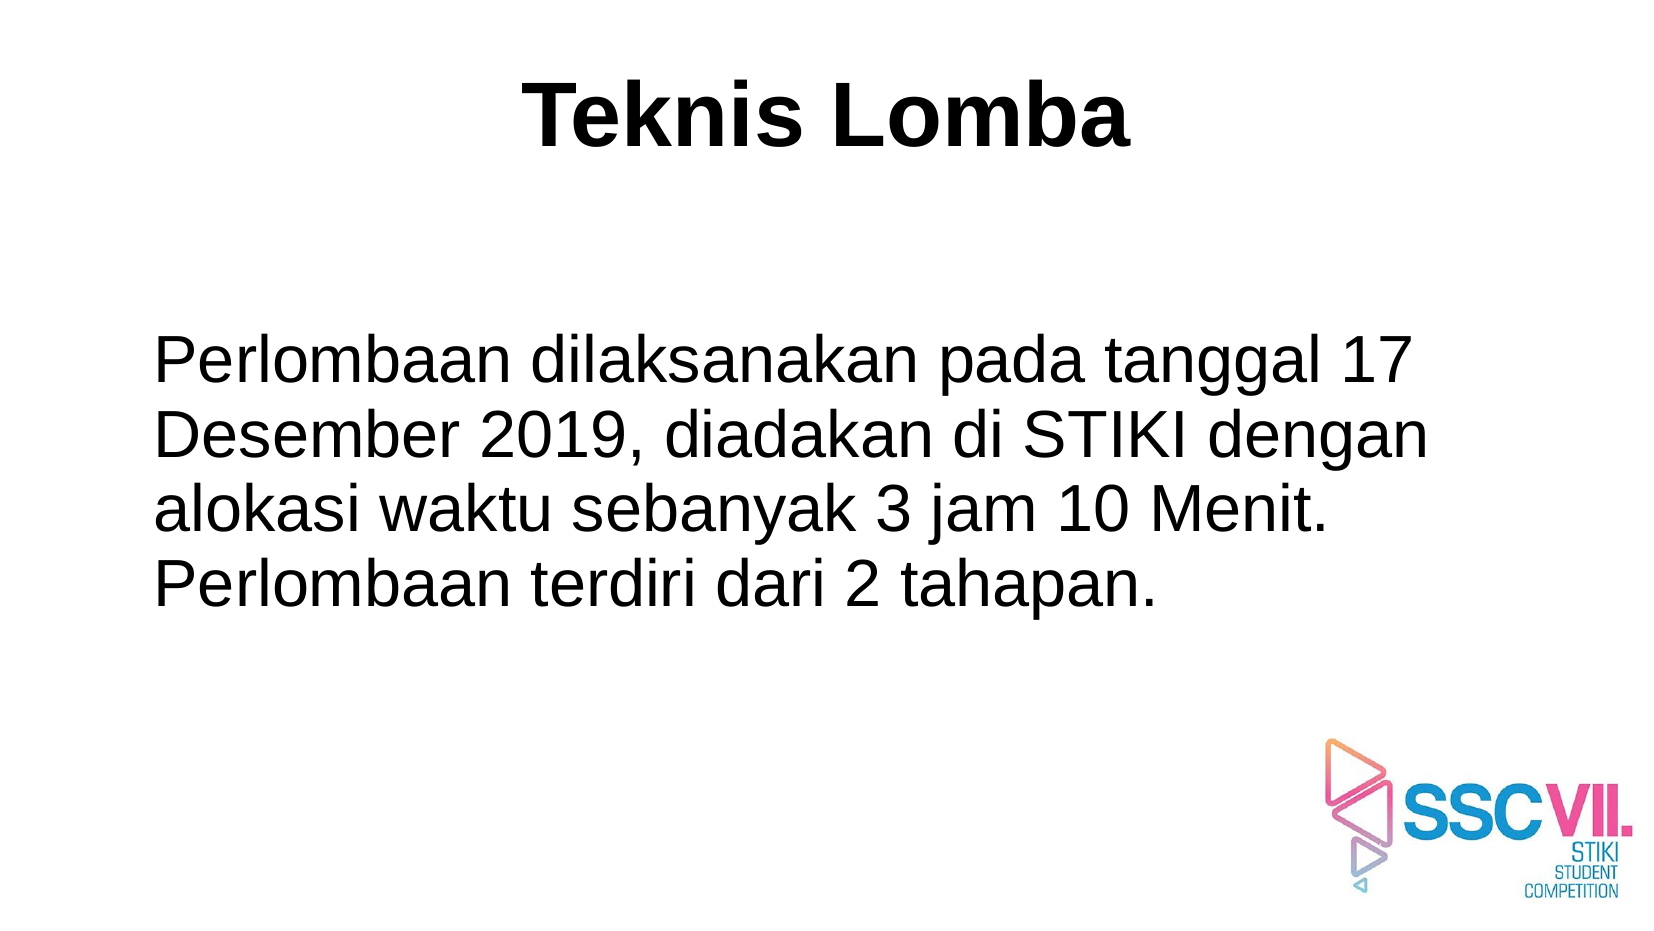

# Teknis Lomba
Perlombaan dilaksanakan pada tanggal 17 Desember 2019, diadakan di STIKI dengan alokasi waktu sebanyak 3 jam 10 Menit. Perlombaan terdiri dari 2 tahapan.